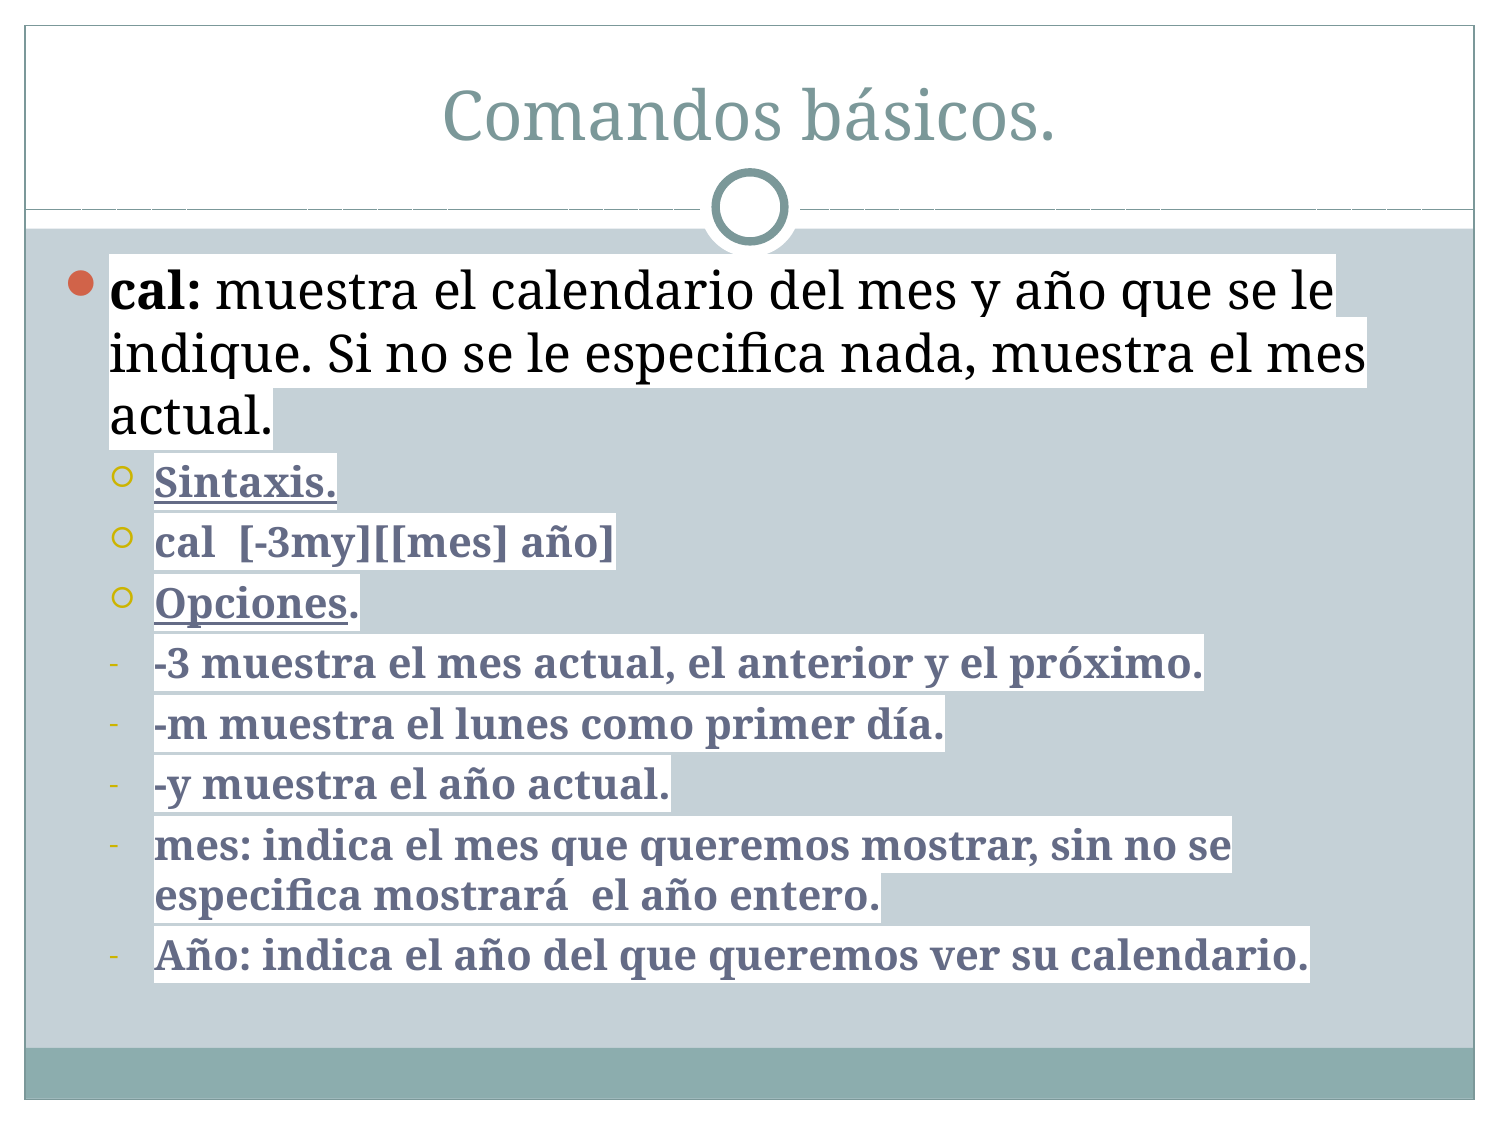

# Comandos básicos.
cal: muestra el calendario del mes y año que se le indique. Si no se le especifica nada, muestra el mes actual.
Sintaxis.
cal [-3my][[mes] año]
Opciones.
-3 muestra el mes actual, el anterior y el próximo.
-m muestra el lunes como primer día.
-y muestra el año actual.
mes: indica el mes que queremos mostrar, sin no se especifica mostrará el año entero.
Año: indica el año del que queremos ver su calendario.